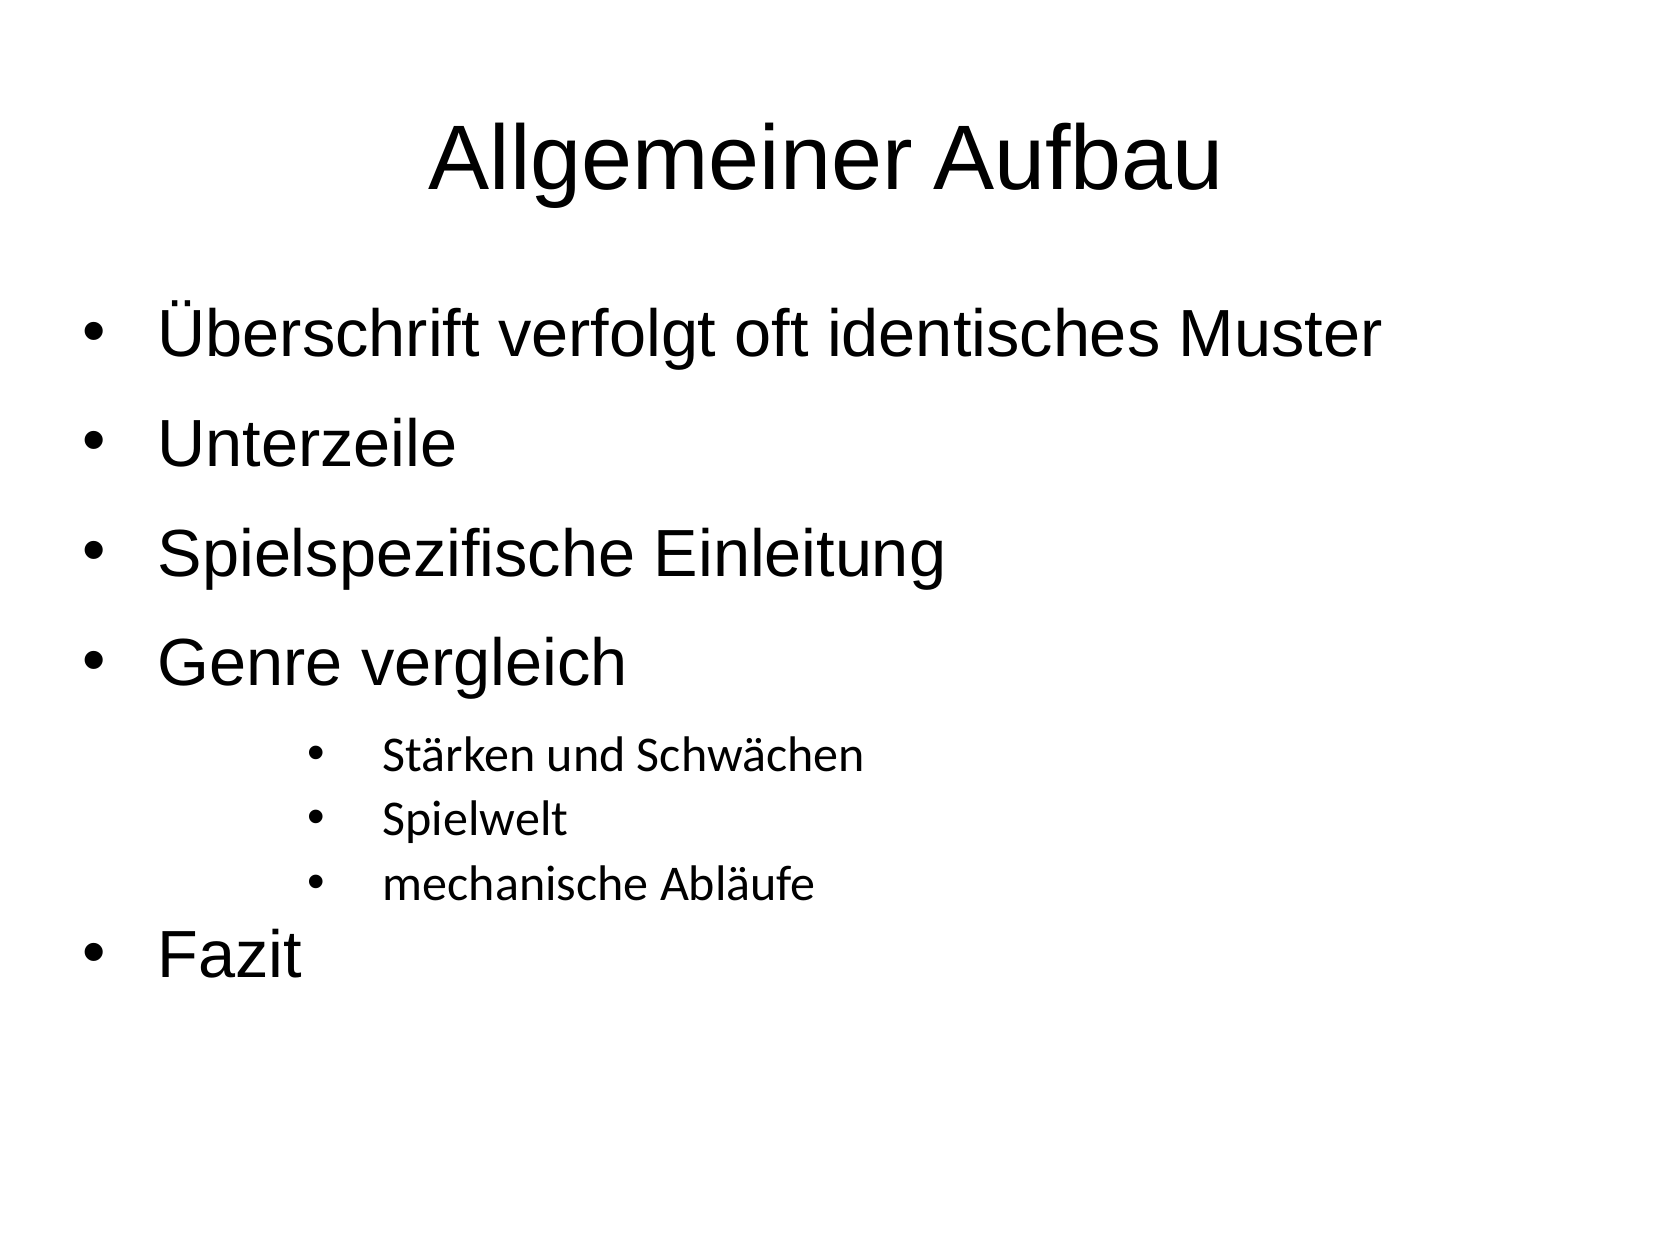

# Allgemeiner Aufbau
Überschrift verfolgt oft identisches Muster
Unterzeile
Spielspezifische Einleitung
Genre vergleich
Stärken und Schwächen
Spielwelt
mechanische Abläufe
Fazit